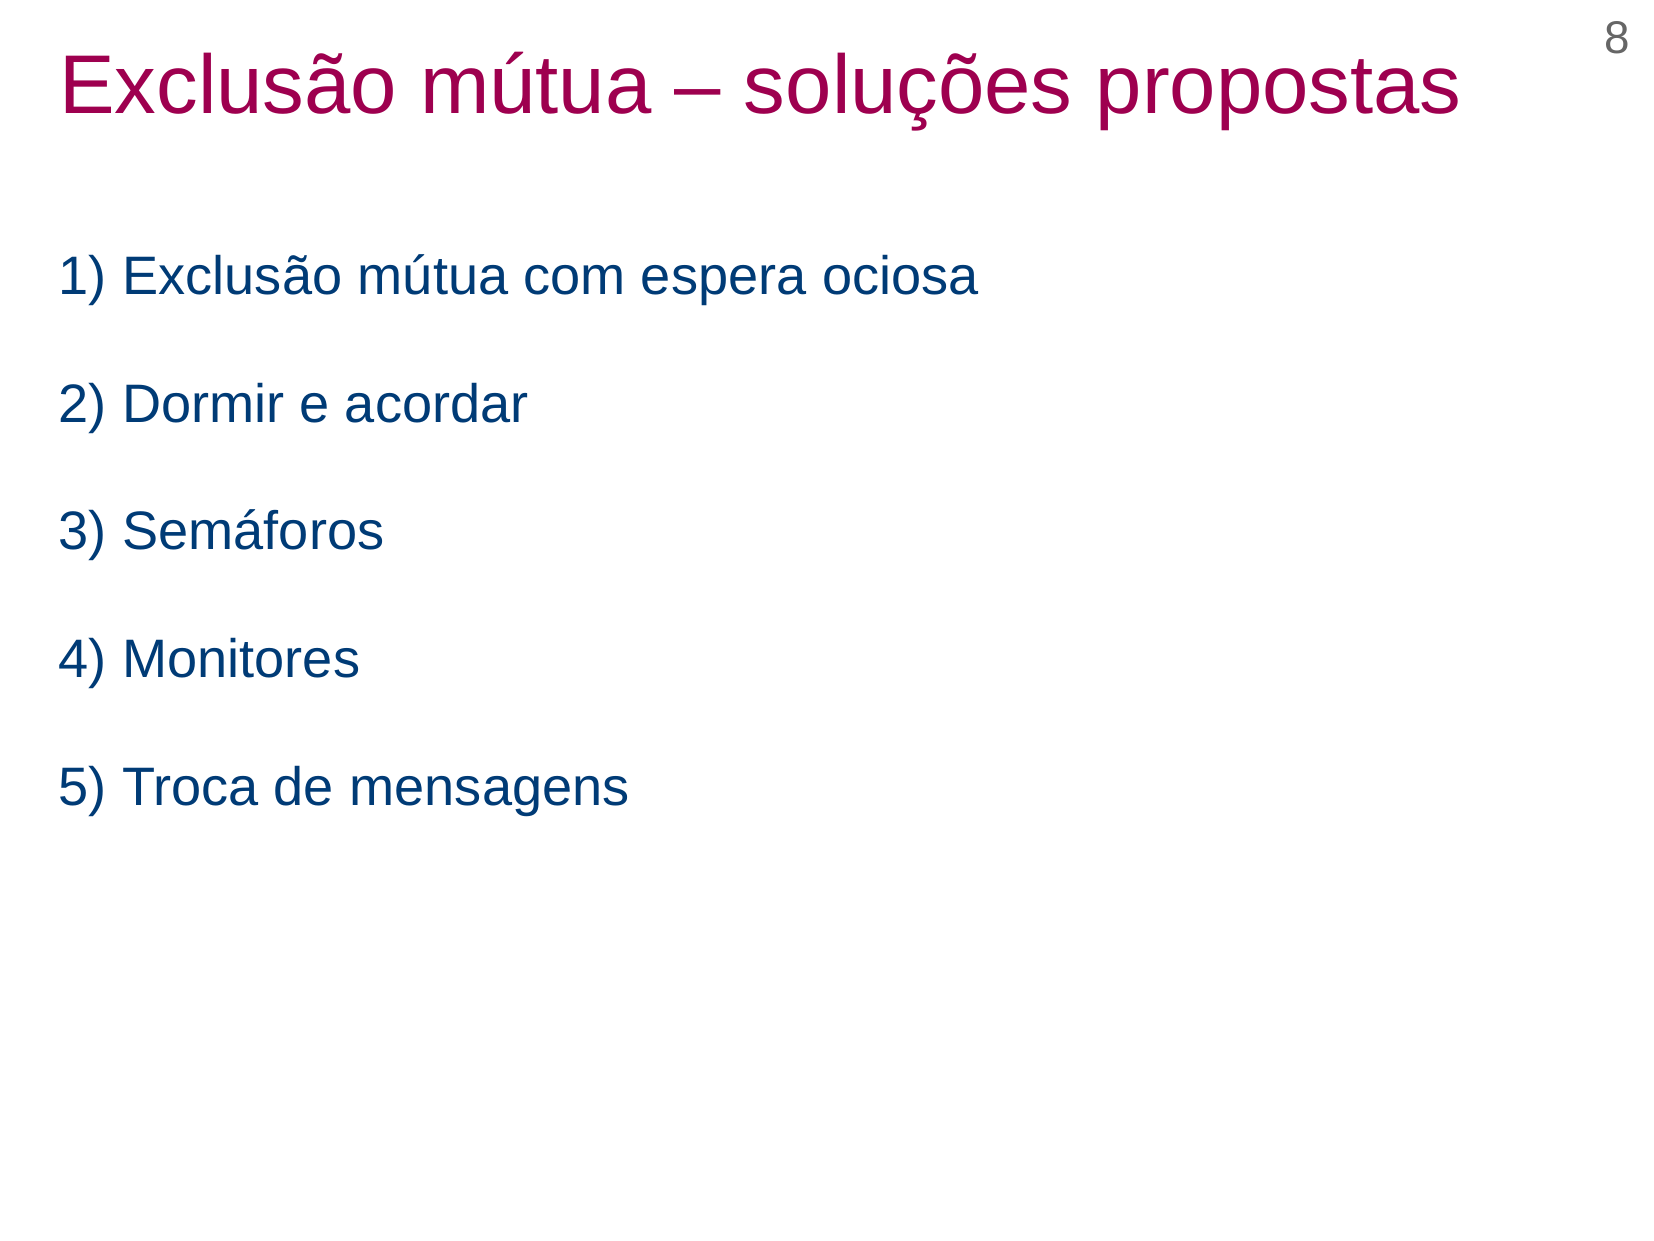

8
# Exclusão mútua – soluções propostas
 Exclusão mútua com espera ociosa
 Dormir e acordar
 Semáforos
 Monitores
 Troca de mensagens